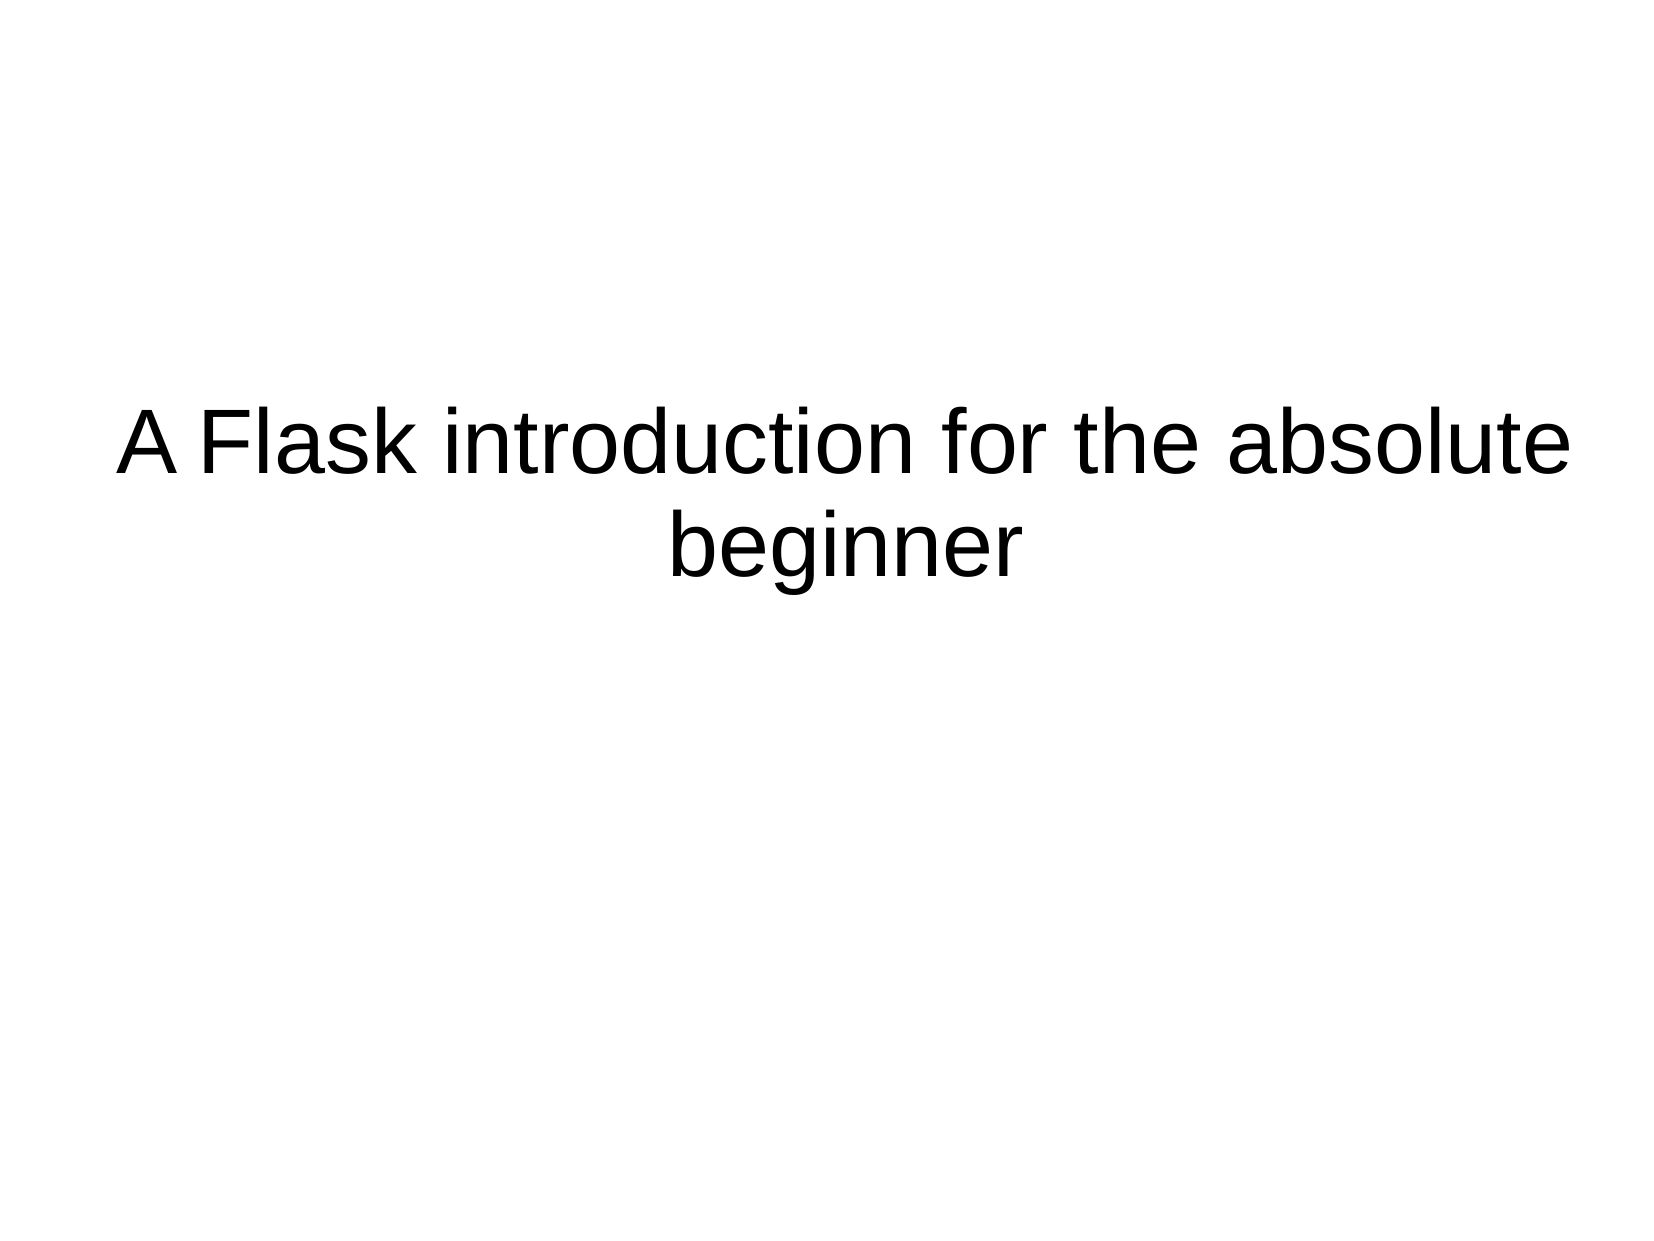

# A Flask introduction for the absolute beginner